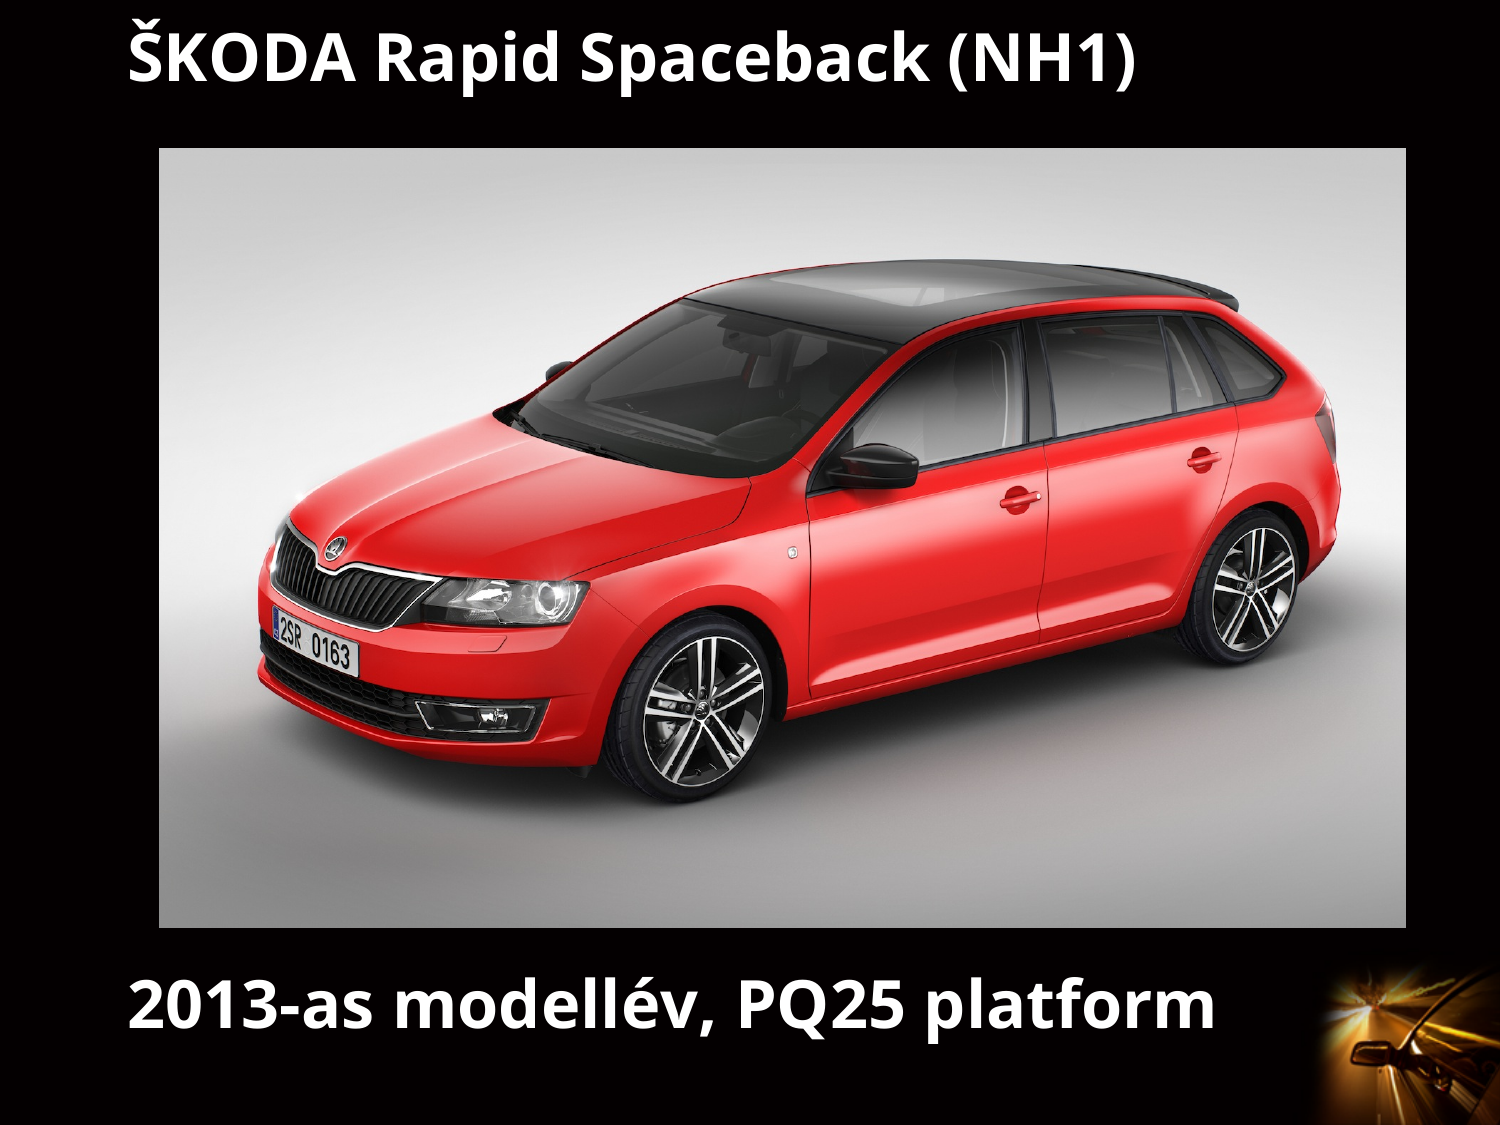

# ŠKODA Rapid Spaceback (NH1)
2013-as modellév, PQ25 platform